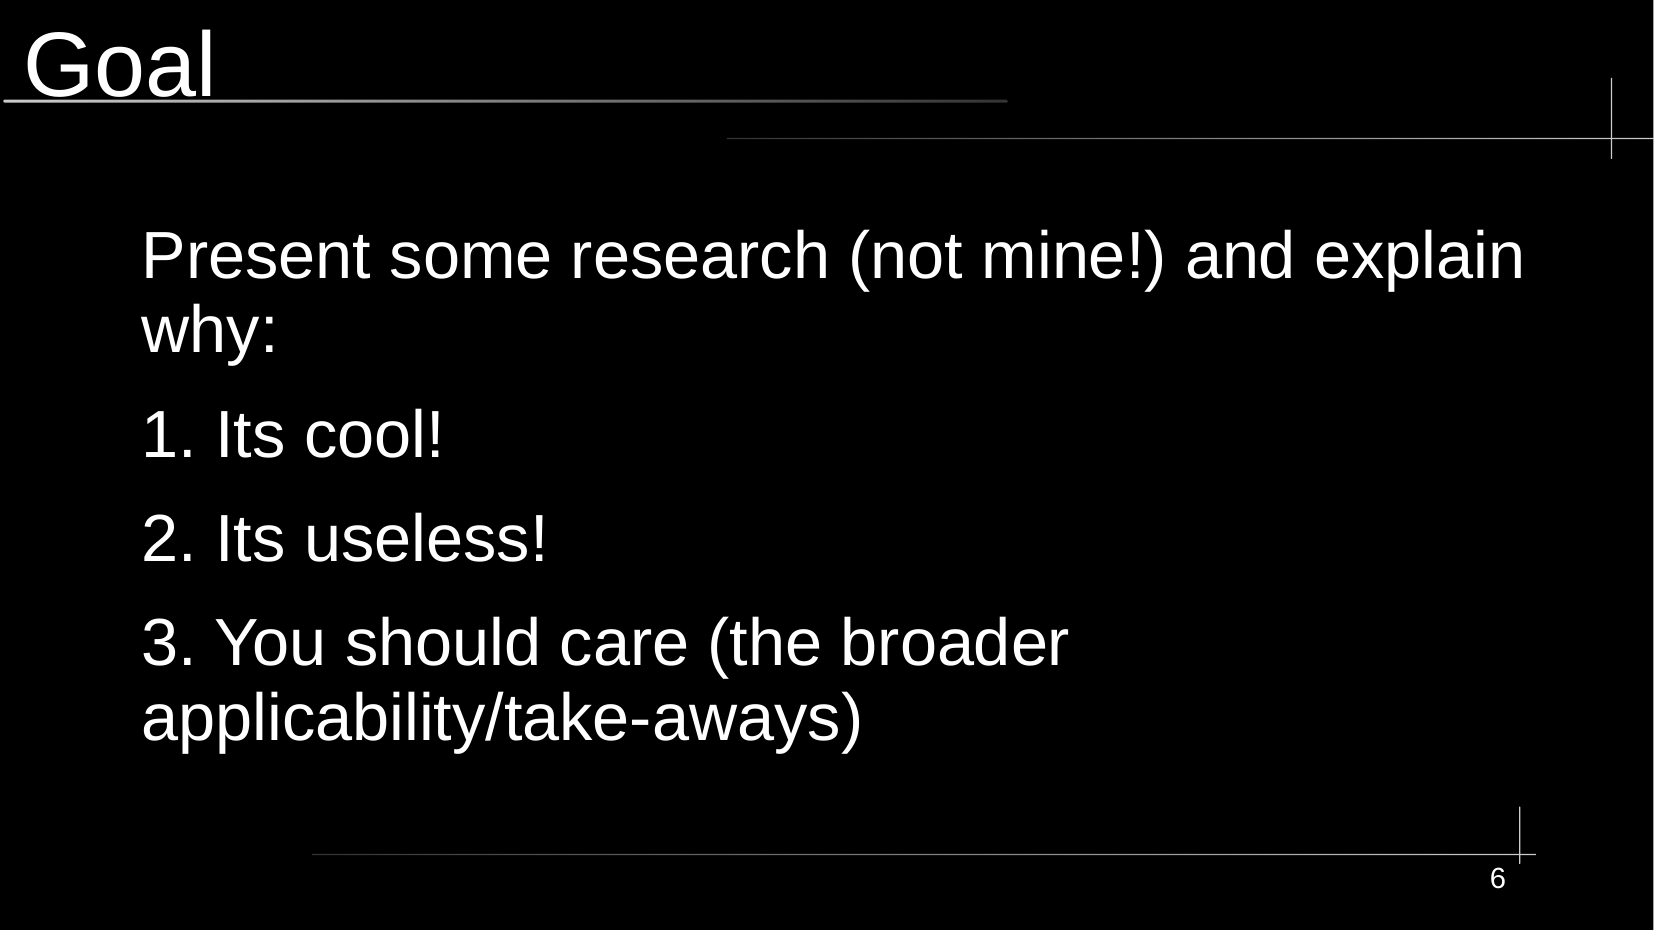

# Goal
Present some research (not mine!) and explain why:
1. Its cool!
2. Its useless!
3. You should care (the broader applicability/take-aways)
6